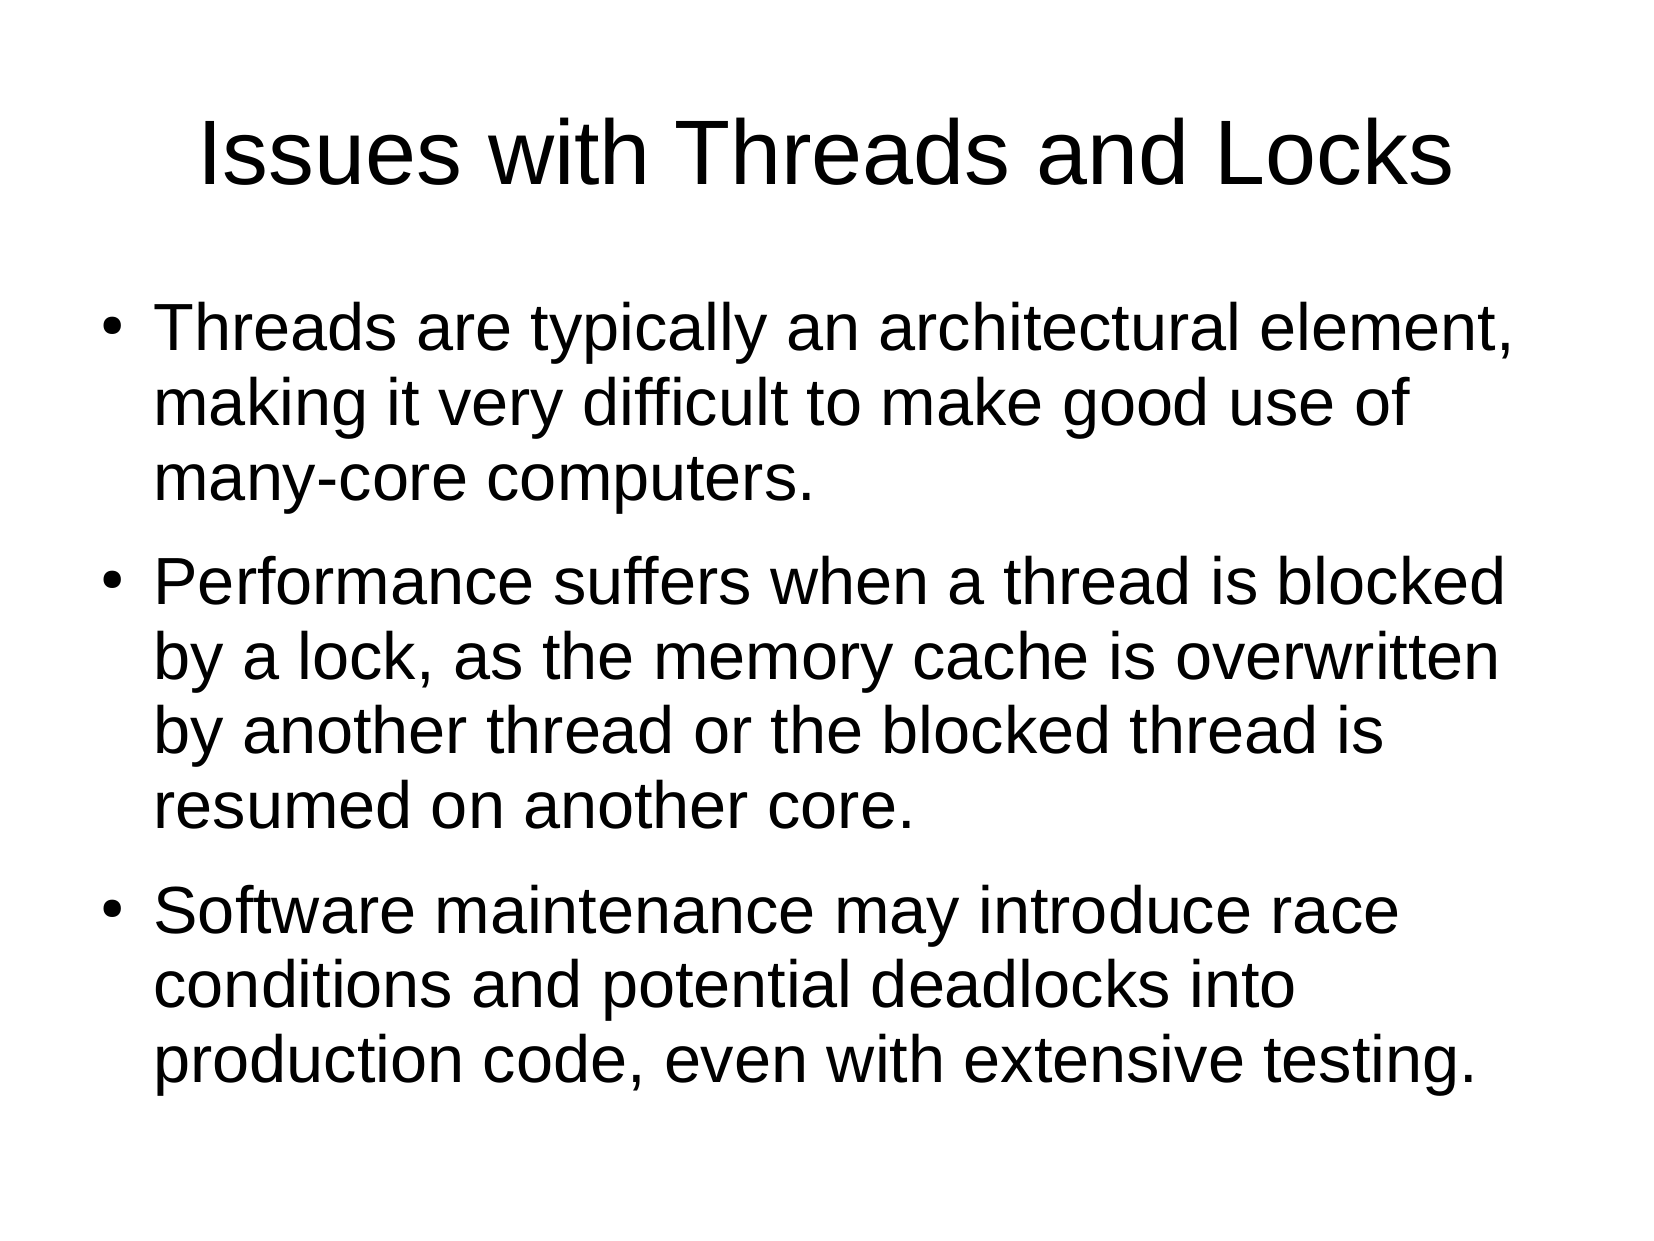

# Issues with Threads and Locks
Threads are typically an architectural element, making it very difficult to make good use of many-core computers.
Performance suffers when a thread is blocked by a lock, as the memory cache is overwritten by another thread or the blocked thread is resumed on another core.
Software maintenance may introduce race conditions and potential deadlocks into production code, even with extensive testing.